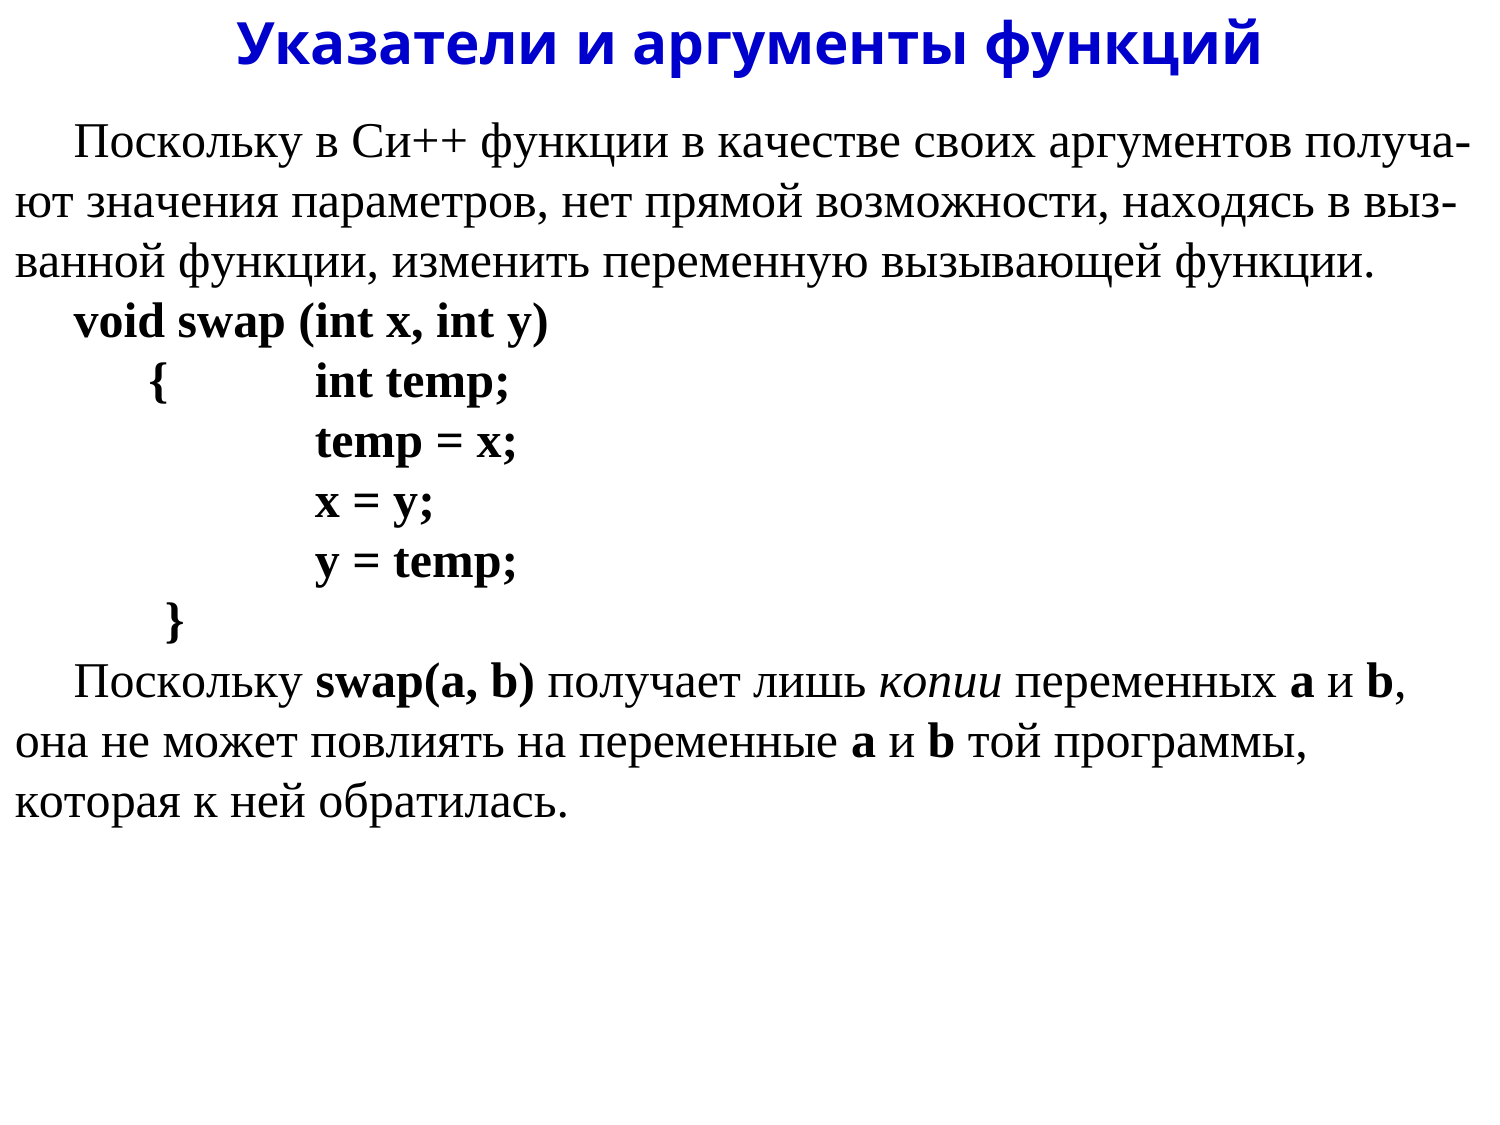

Указатели и аргументы функций
Поскольку в Си++ функции в качестве своих аргументов получа-ют значения параметров, нет прямой возможности, находясь в выз-ванной функции, изменить переменную вызывающей функции.
void swap (int x, int у)
 {	int temp;
		temp = x;
		x = у;
		у = temp;
	}
Поскольку swap(a, b) получает лишь копии переменных а и b, она не может повлиять на переменные а и b той программы, которая к ней обратилась.